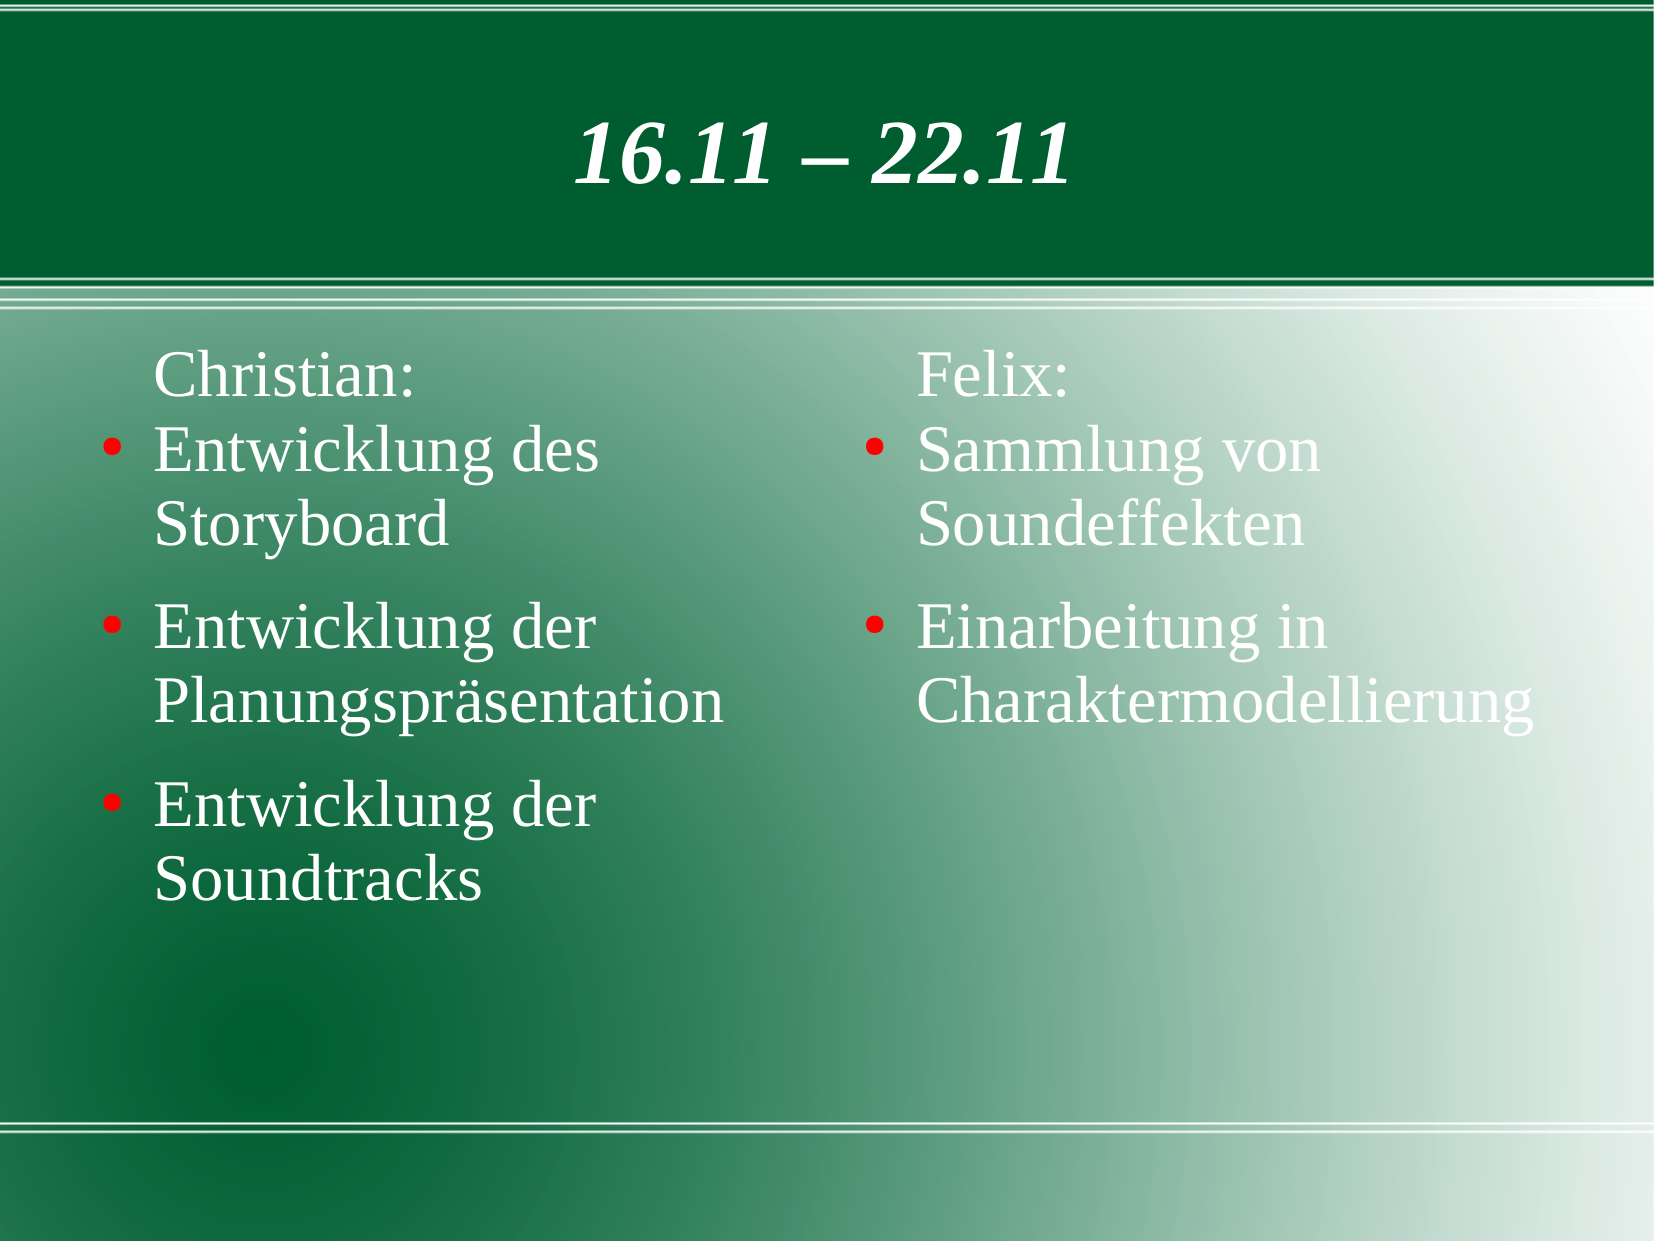

# 16.11 – 22.11
Christian:
Felix:
Entwicklung des Storyboard
Entwicklung der Planungspräsentation
Entwicklung der Soundtracks
Sammlung von Soundeffekten
Einarbeitung in Charaktermodellierung